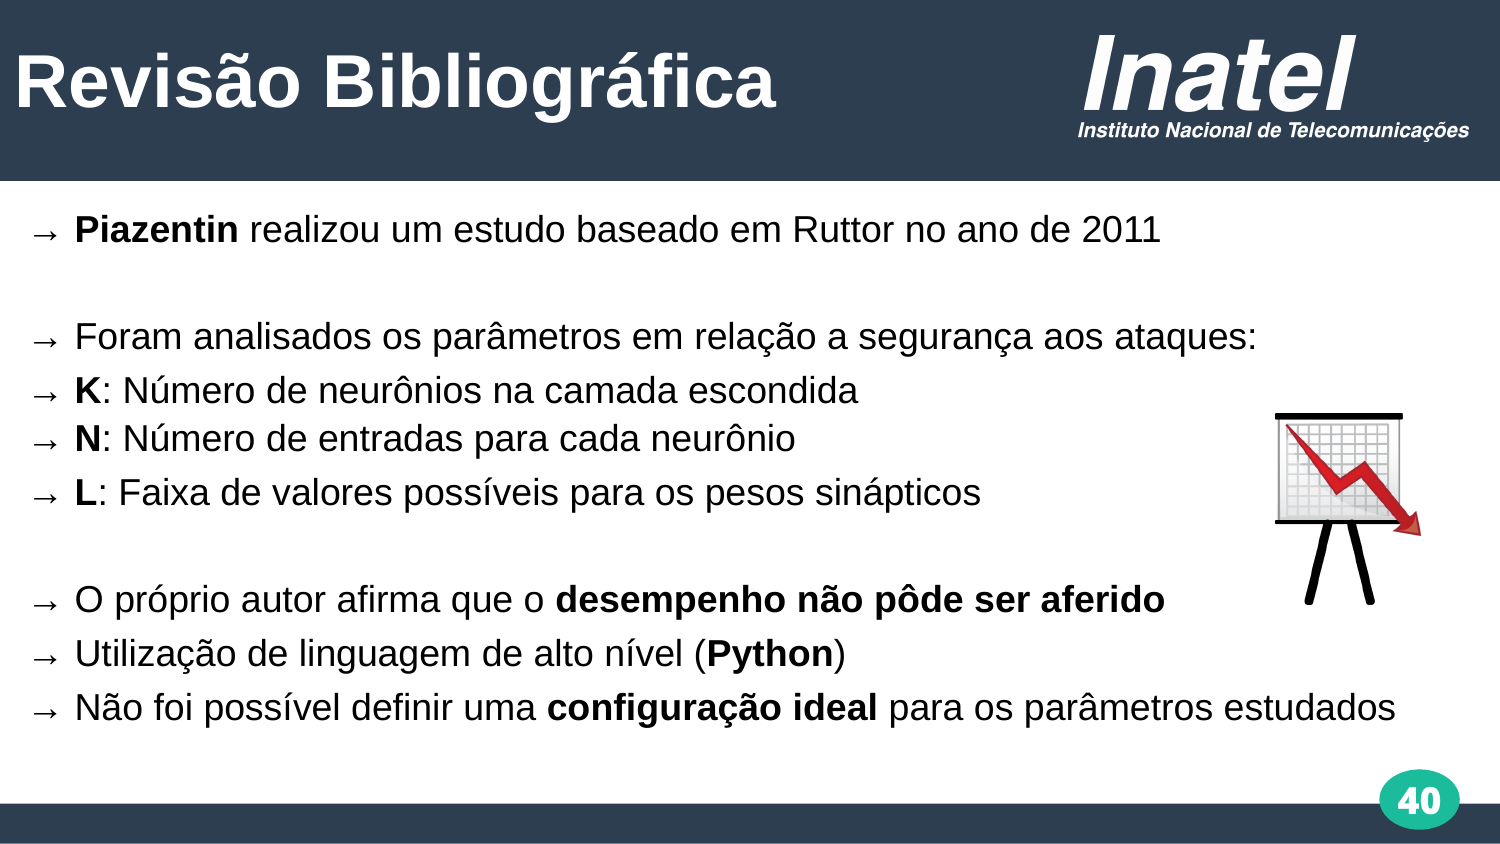

Revisão Bibliográfica
→ Piazentin realizou um estudo baseado em Ruttor no ano de 2011
→ Foram analisados os parâmetros em relação a segurança aos ataques:
→ K: Número de neurônios na camada escondida
→ N: Número de entradas para cada neurônio
→ L: Faixa de valores possíveis para os pesos sinápticos
→ O próprio autor afirma que o desempenho não pôde ser aferido
→ Utilização de linguagem de alto nível (Python)
→ Não foi possível definir uma configuração ideal para os parâmetros estudados
40